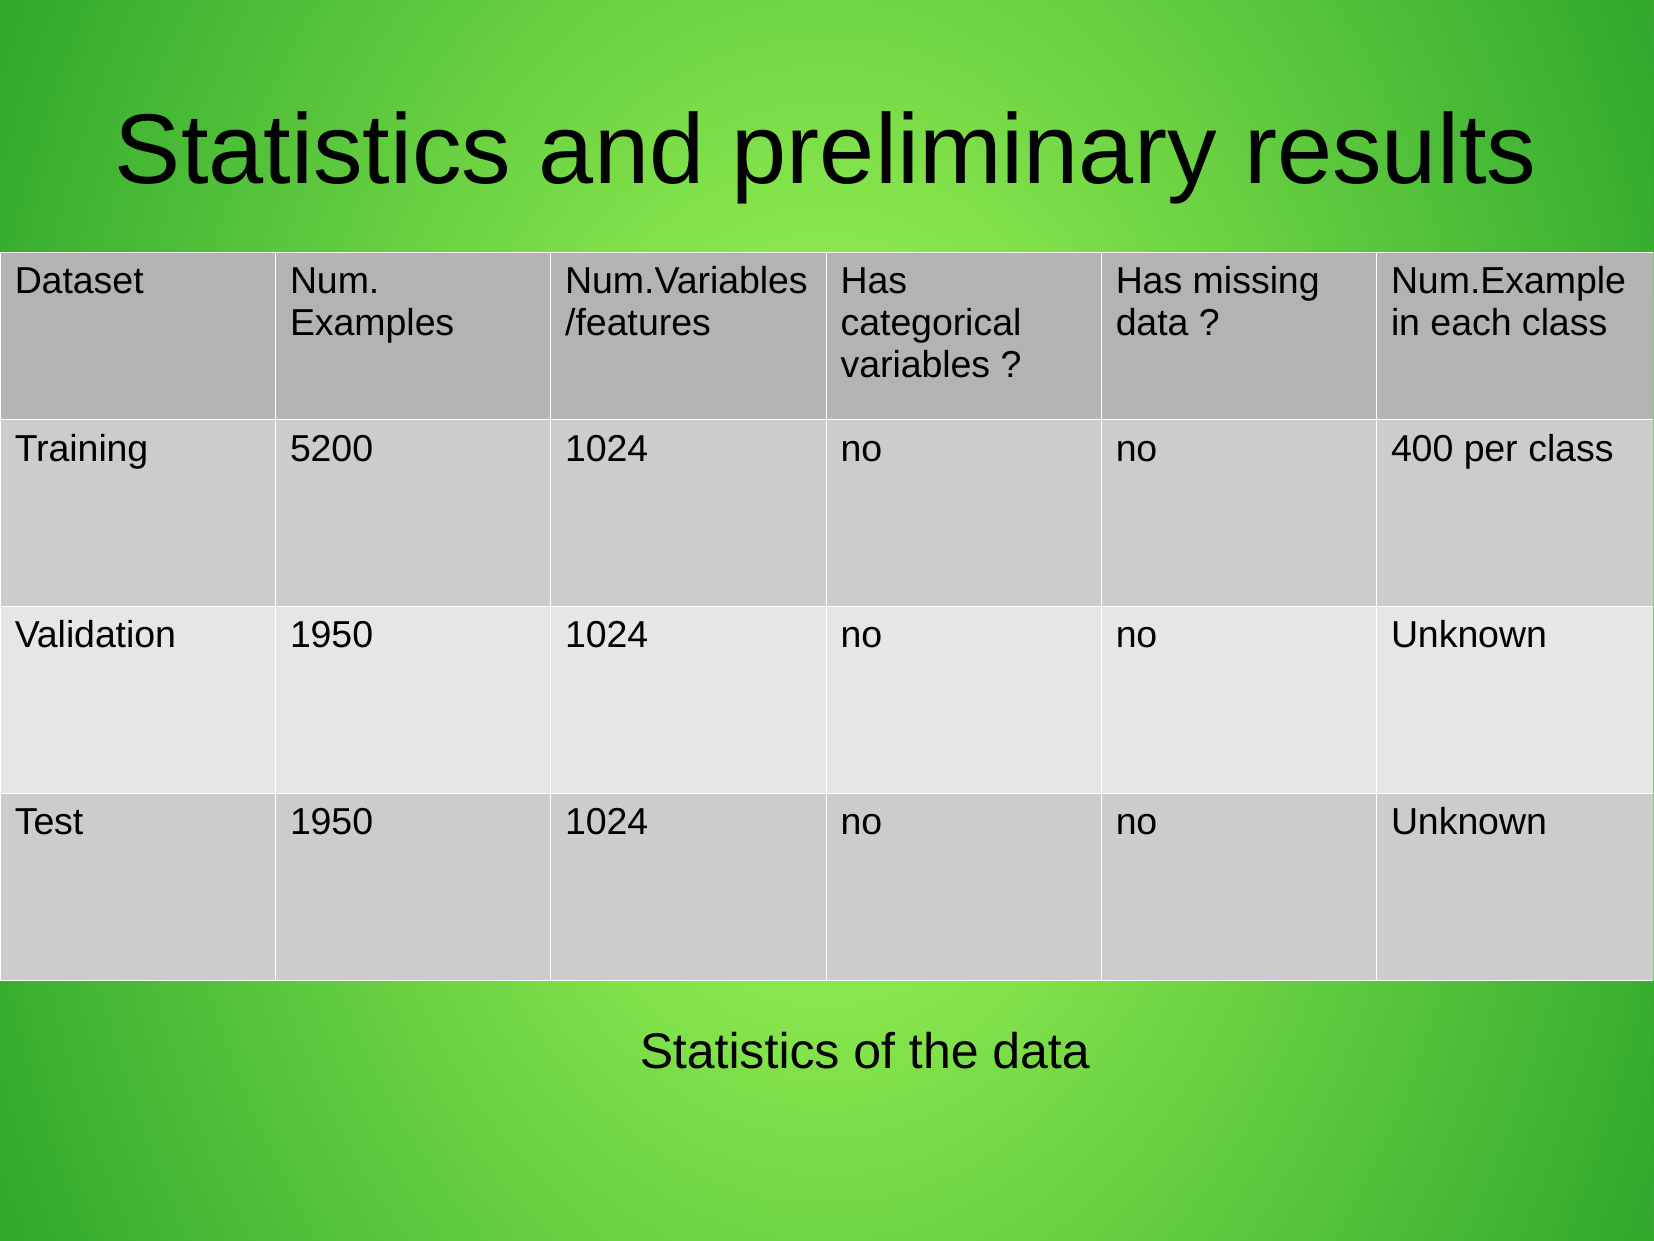

# Statistics and preliminary results
| Dataset | Num. Examples | Num.Variables/features | Has categorical variables ? | Has missing data ? | Num.Example in each class |
| --- | --- | --- | --- | --- | --- |
| Training | 5200 | 1024 | no | no | 400 per class |
| Validation | 1950 | 1024 | no | no | Unknown |
| Test | 1950 | 1024 | no | no | Unknown |
Statistics of the data